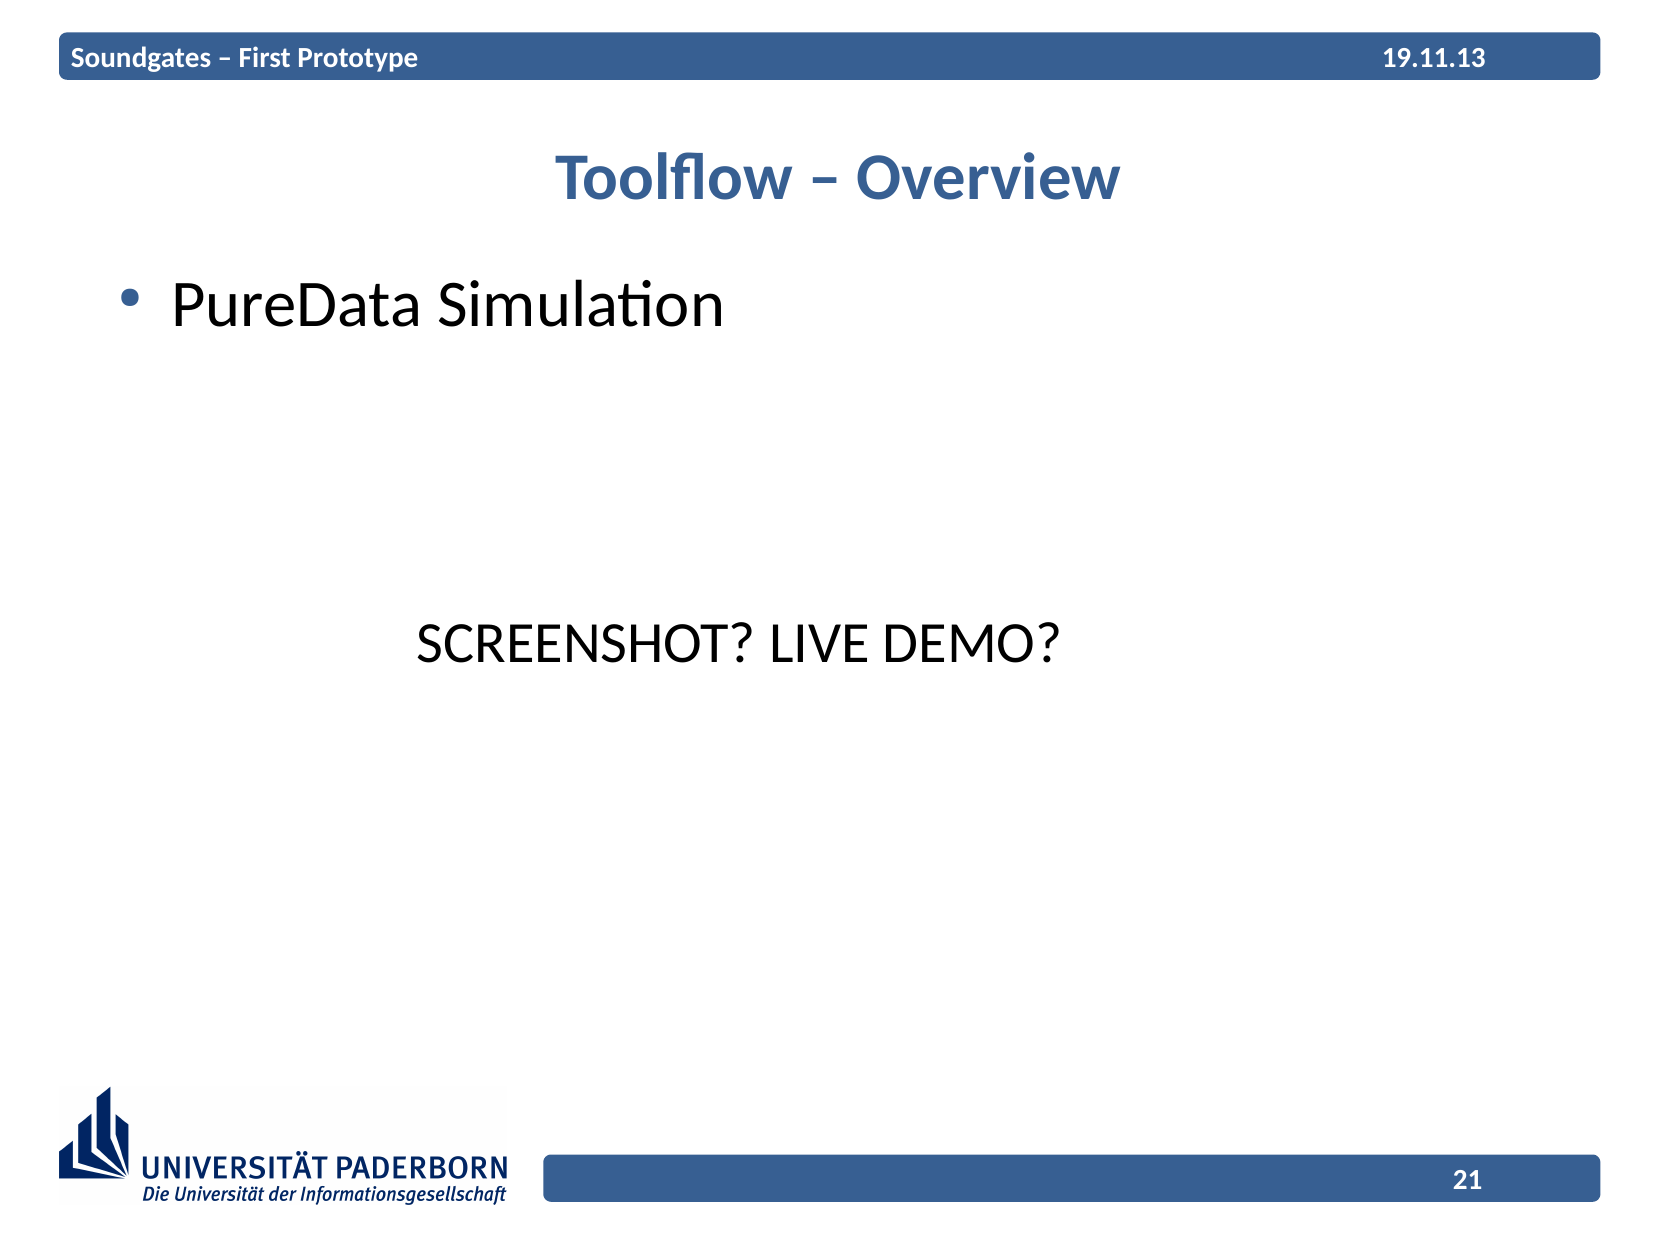

Soundgates – First Prototype
19.11.13
# Toolflow – Overview
PureData Simulation
SCREENSHOT? LIVE DEMO?